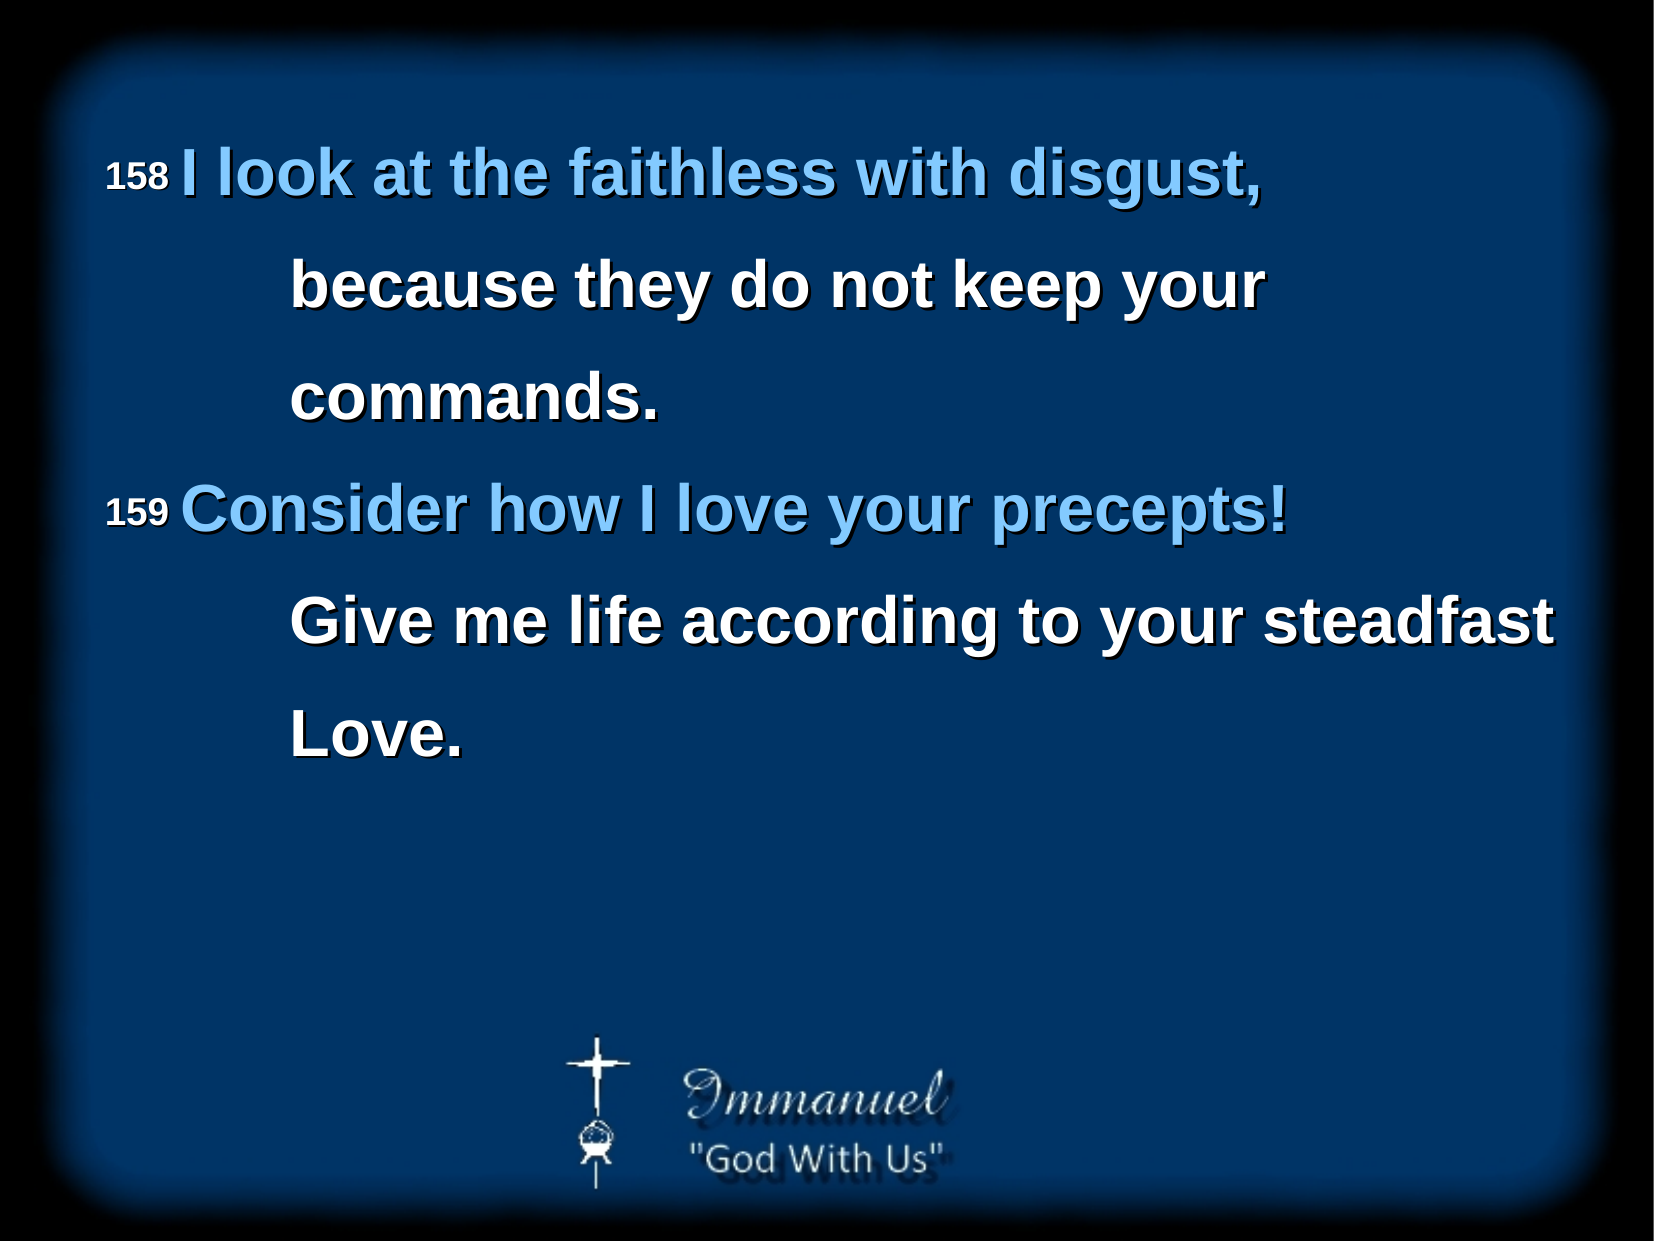

158 I look at the faithless with disgust,
 because they do not keep your
 commands.
159 Consider how I love your precepts!
 Give me life according to your steadfast
 Love.